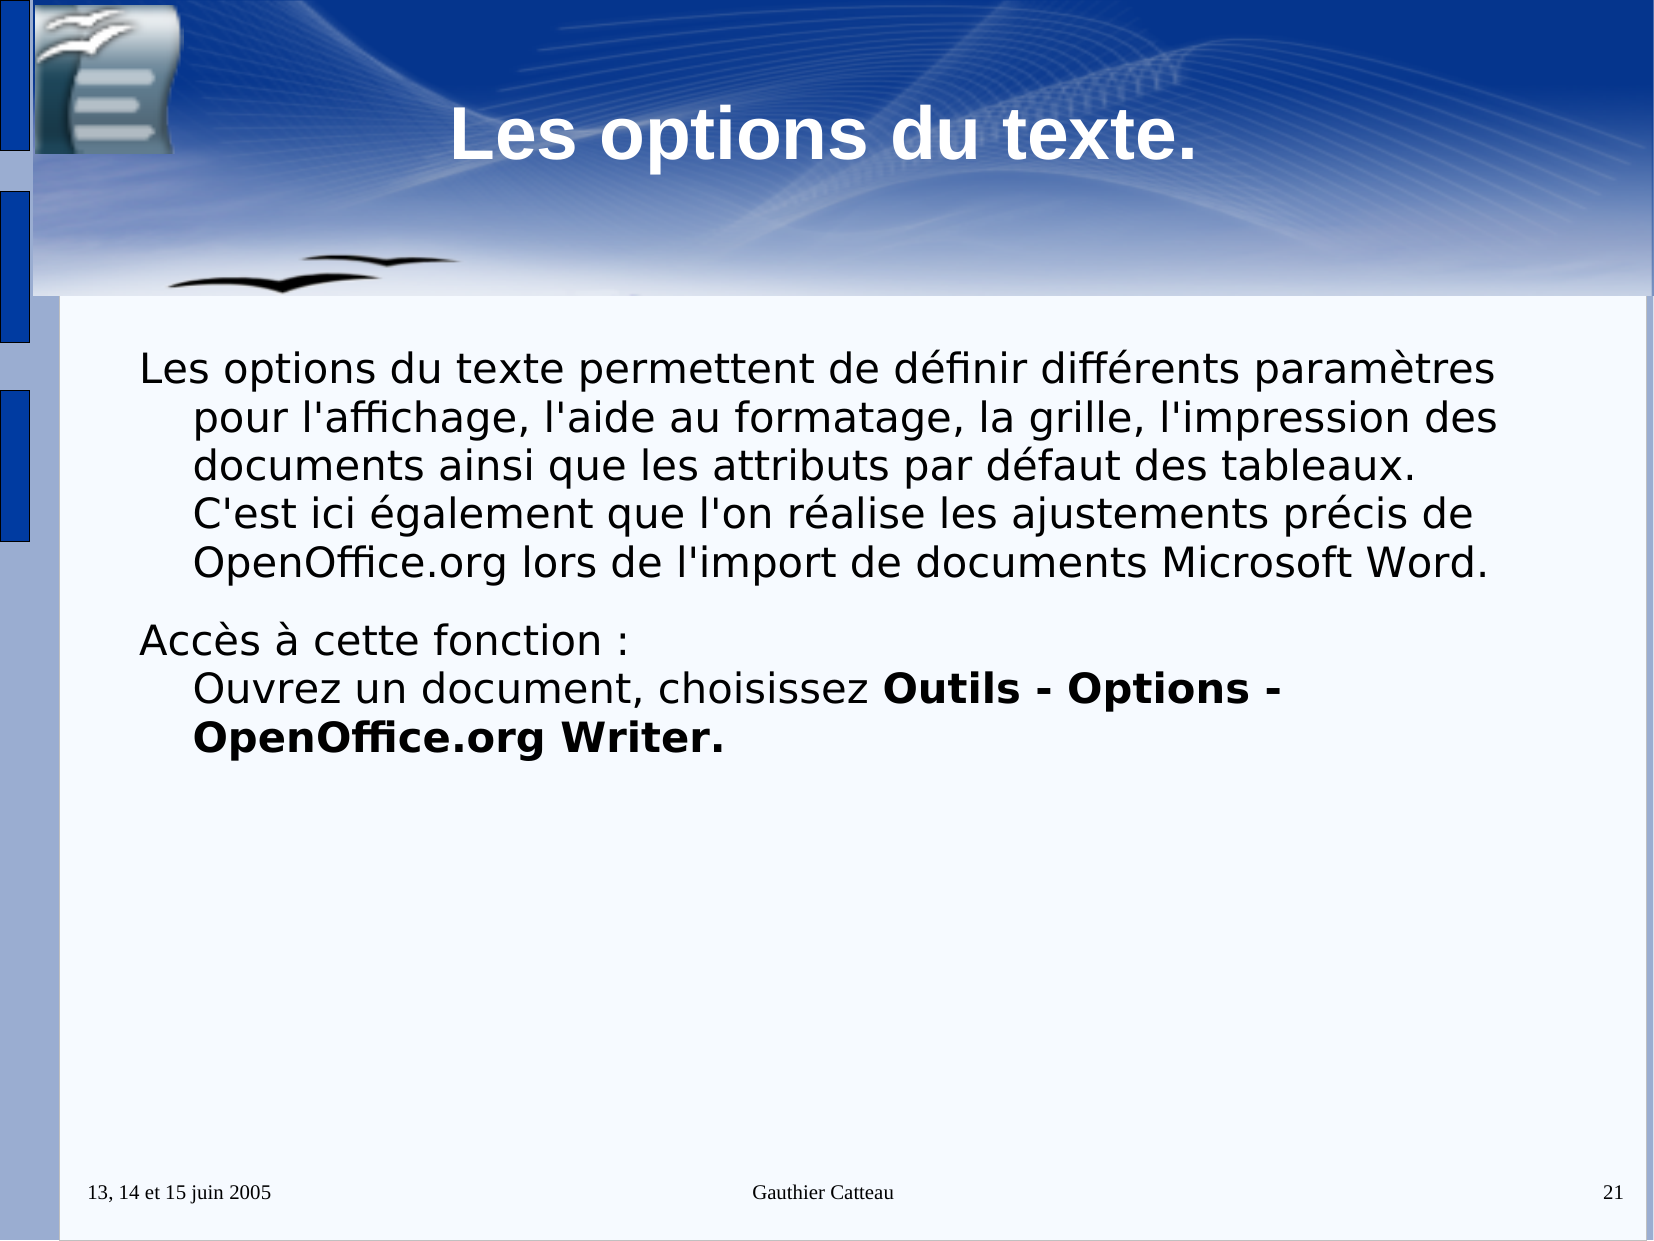

# Les options du texte.
Les options du texte permettent de définir différents paramètres pour l'affichage, l'aide au formatage, la grille, l'impression des documents ainsi que les attributs par défaut des tableaux. C'est ici également que l'on réalise les ajustements précis de OpenOffice.org lors de l'import de documents Microsoft Word.
Accès à cette fonction :
Ouvrez un document, choisissez Outils - Options - OpenOffice.org Writer.
Gauthier Catteau